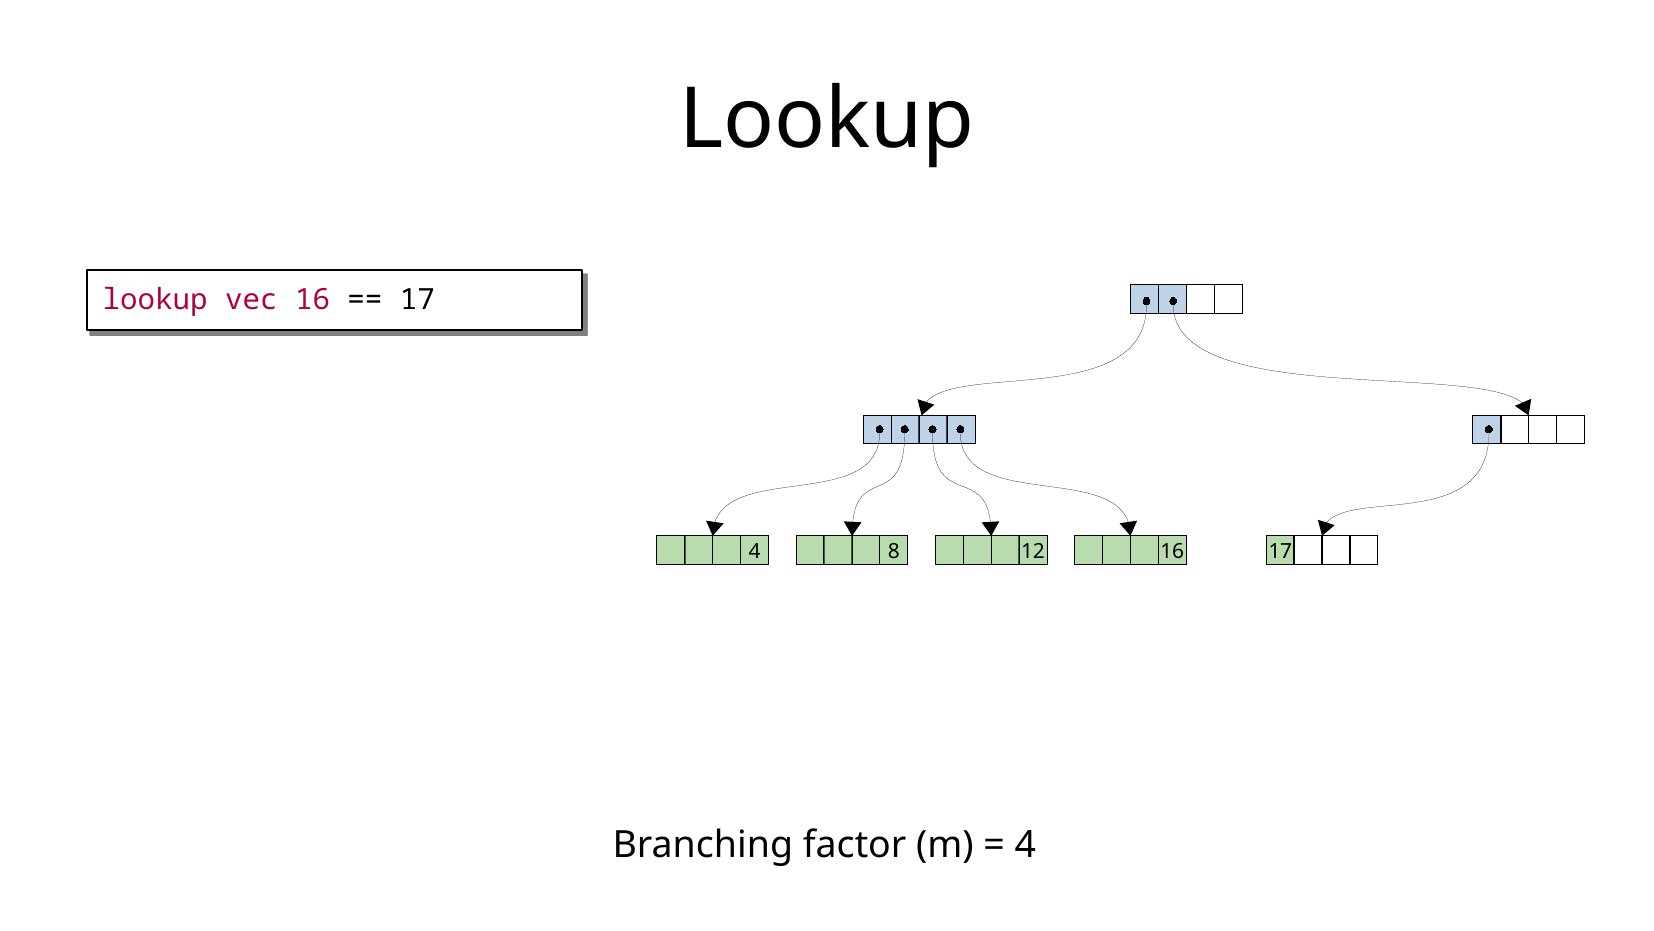

# Lookup
lookup vec 16 == 17
4
8
12
16
17
Branching factor (m) = 4